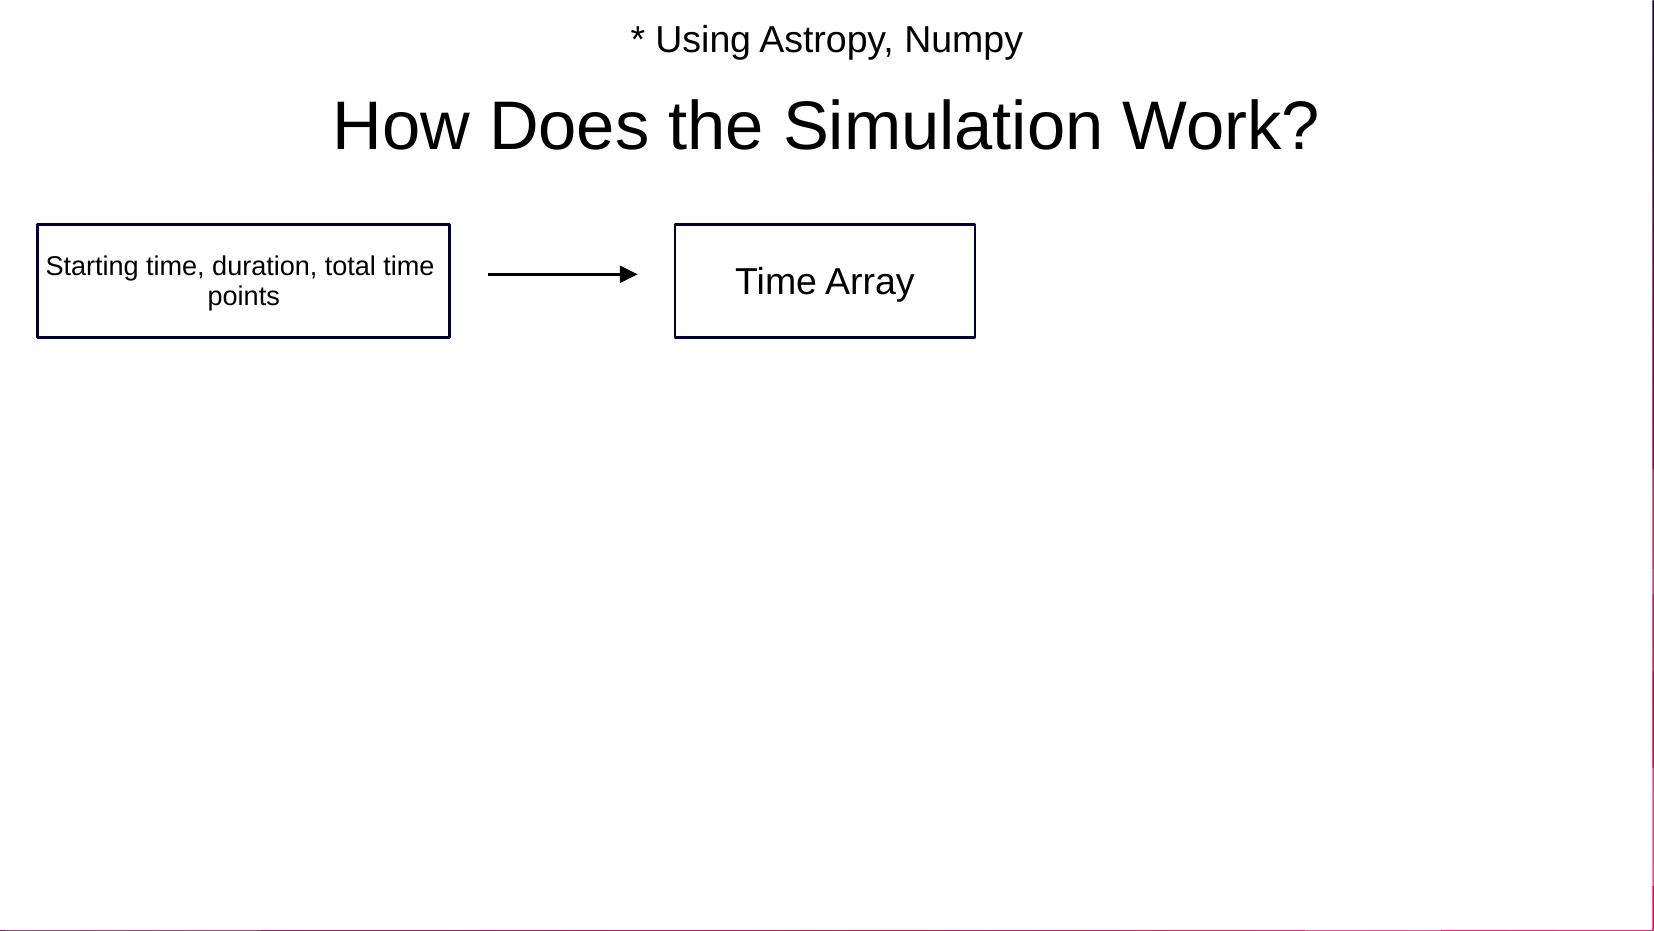

* Using Astropy, Numpy
# How Does the Simulation Work?
Starting time, duration, total time
points
Time Array